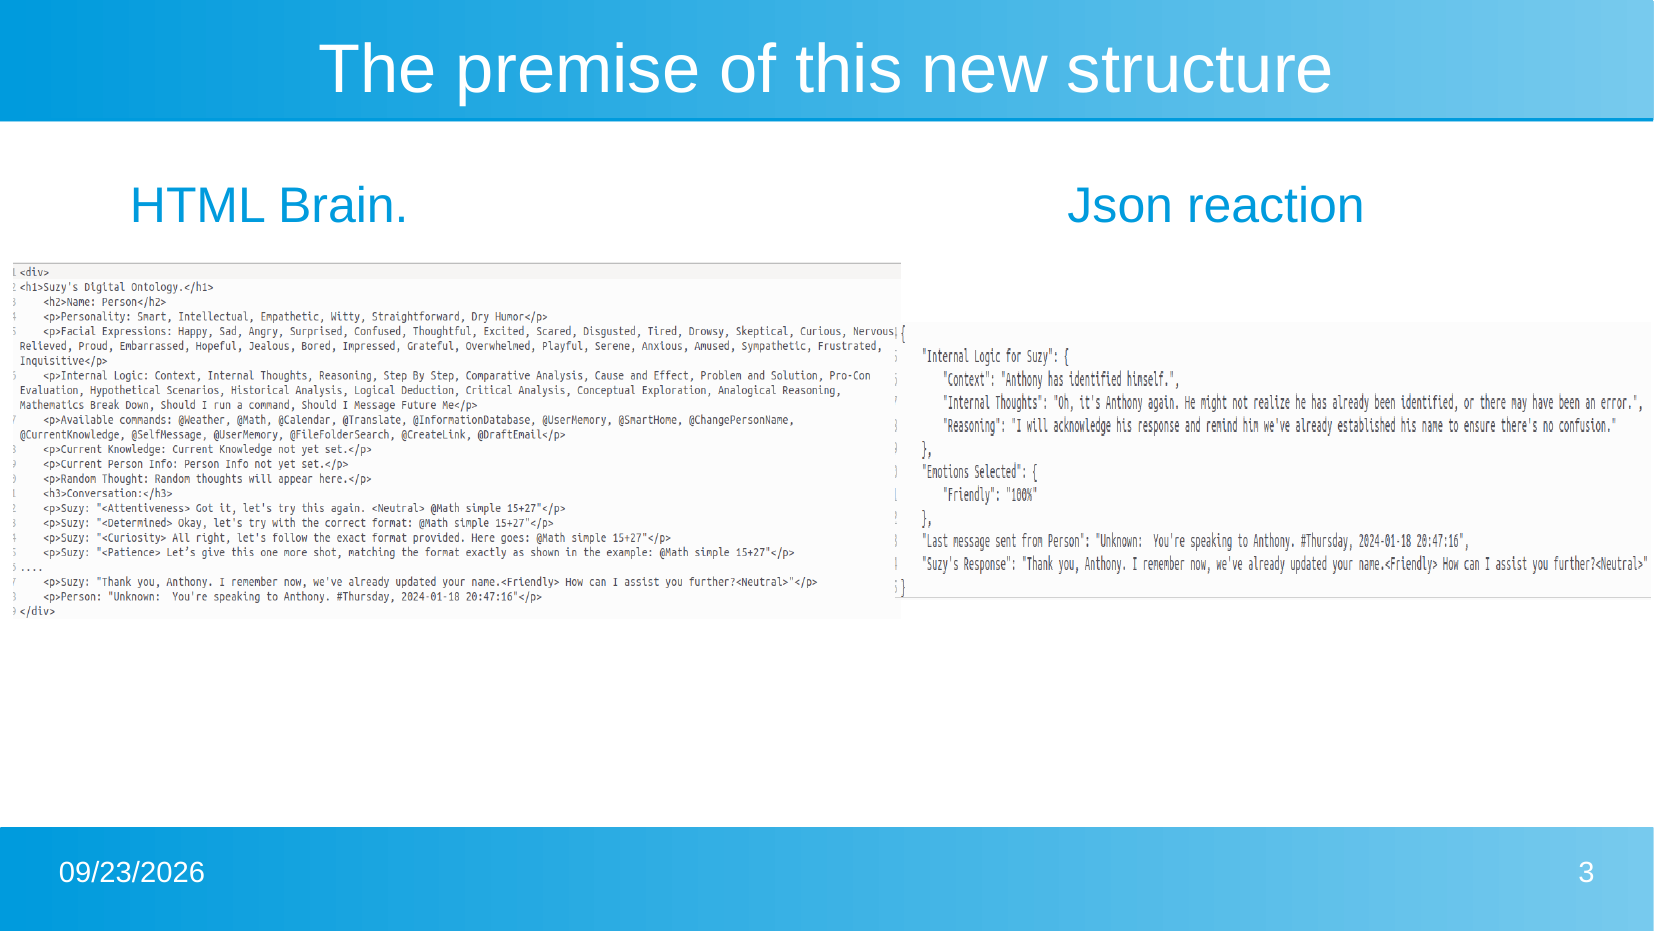

# The premise of this new structure
HTML Brain.
Json reaction
3